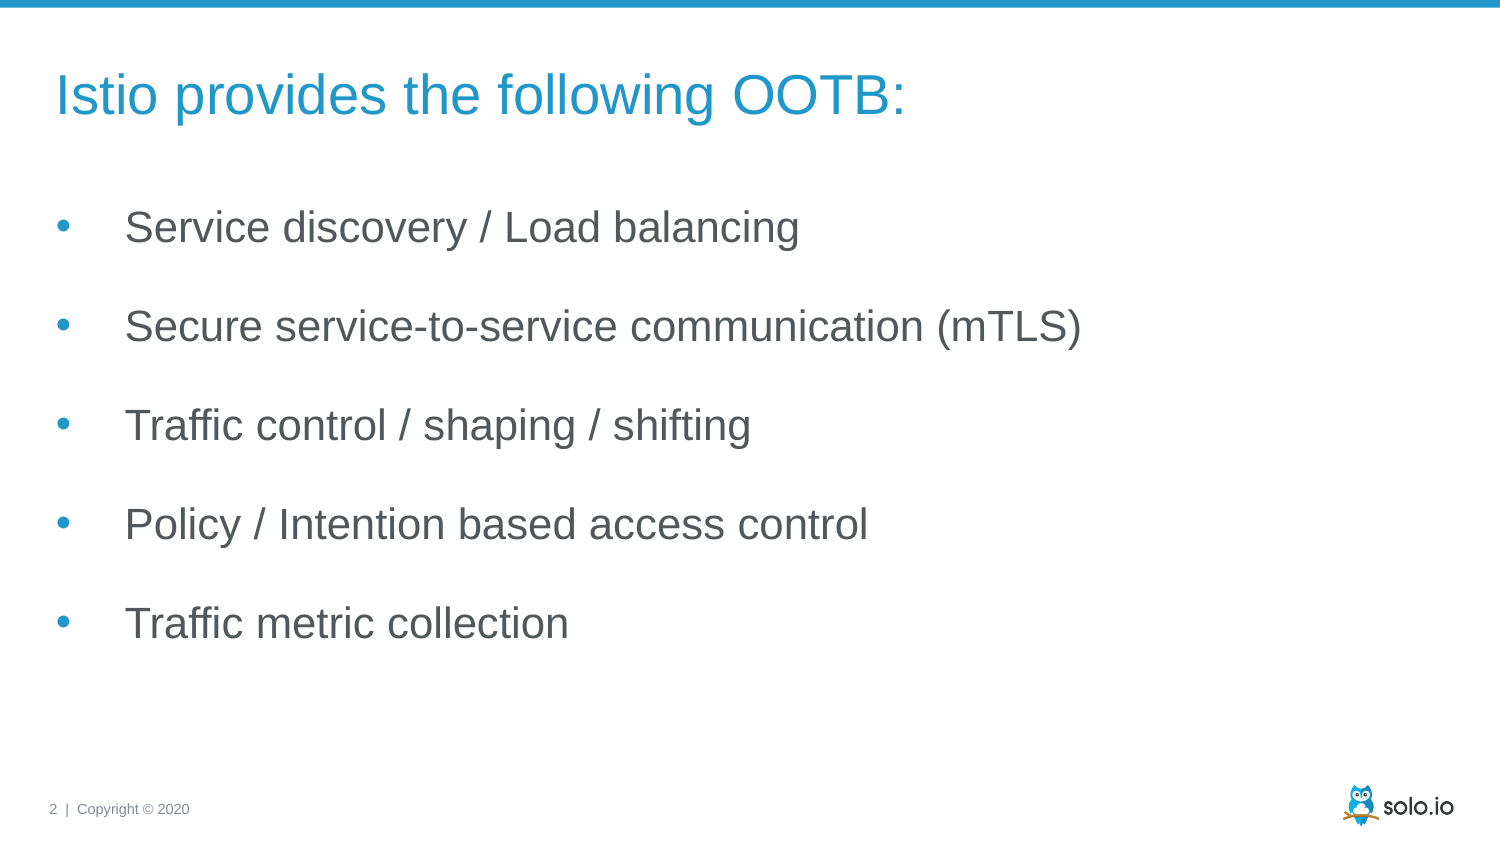

# Istio provides the following OOTB:
Service discovery / Load balancing
Secure service-to-service communication (mTLS)
Traffic control / shaping / shifting
Policy / Intention based access control
Traffic metric collection